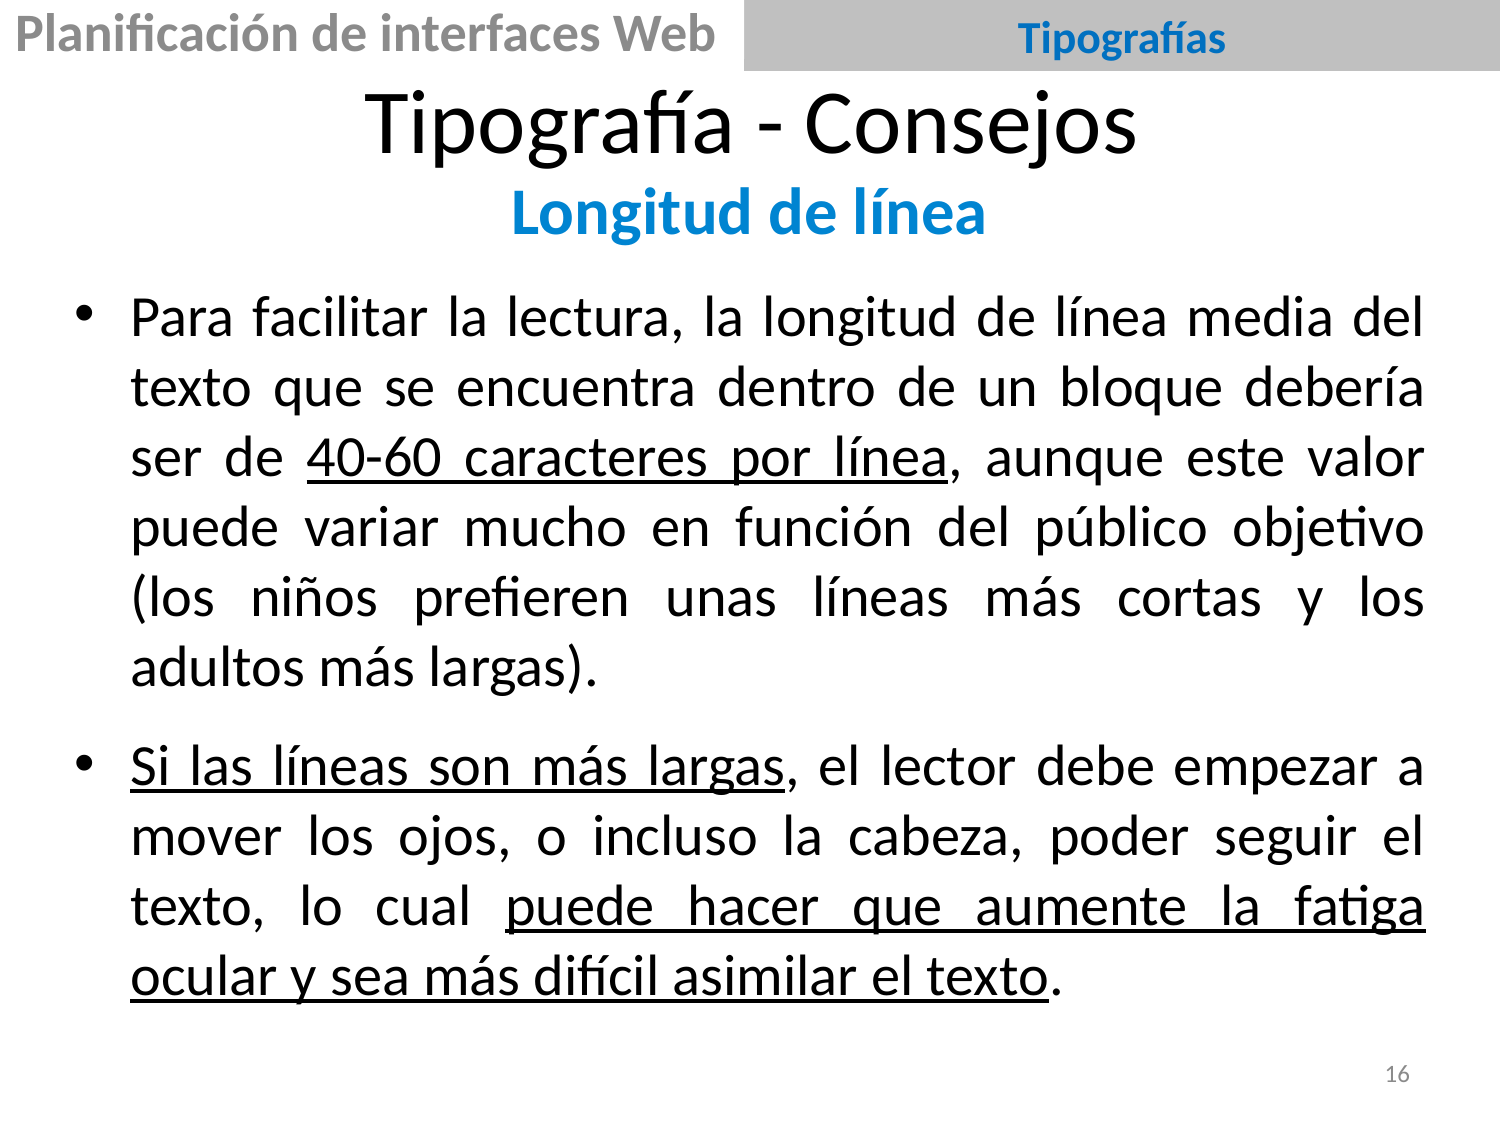

Planificación de interfaces Web
Tipografías
# Tipografía - Consejos
Longitud de línea
Para facilitar la lectura, la longitud de línea media del texto que se encuentra dentro de un bloque debería ser de 40-60 caracteres por línea, aunque este valor puede variar mucho en función del público objetivo (los niños prefieren unas líneas más cortas y los adultos más largas).
Si las líneas son más largas, el lector debe empezar a mover los ojos, o incluso la cabeza, poder seguir el texto, lo cual puede hacer que aumente la fatiga ocular y sea más difícil asimilar el texto.